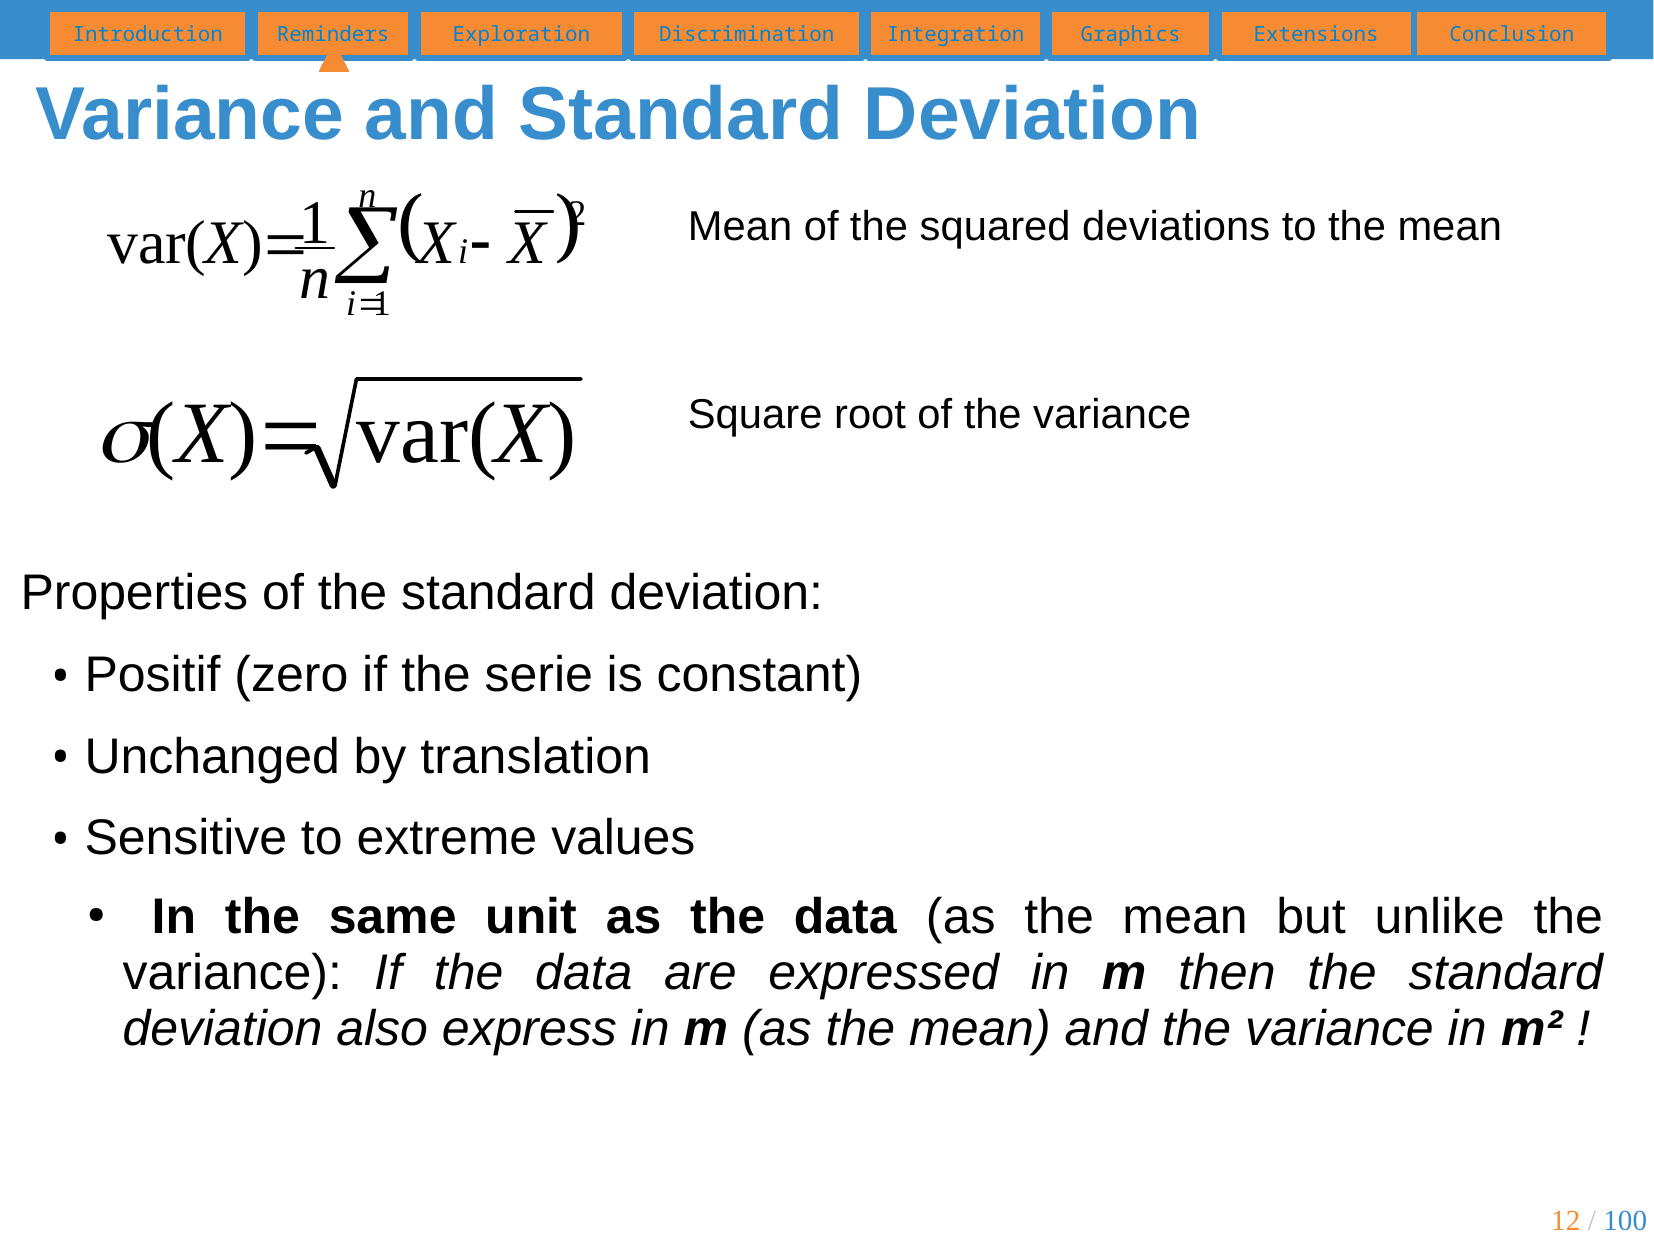

# Variance and Standard Deviation
Mean of the squared deviations to the mean
Square root of the variance
Properties of the standard deviation:
 Positif (zero if the serie is constant)
 Unchanged by translation
 Sensitive to extreme values
 In the same unit as the data (as the mean but unlike the variance): If the data are expressed in m then the standard deviation also express in m (as the mean) and the variance in m² !
12